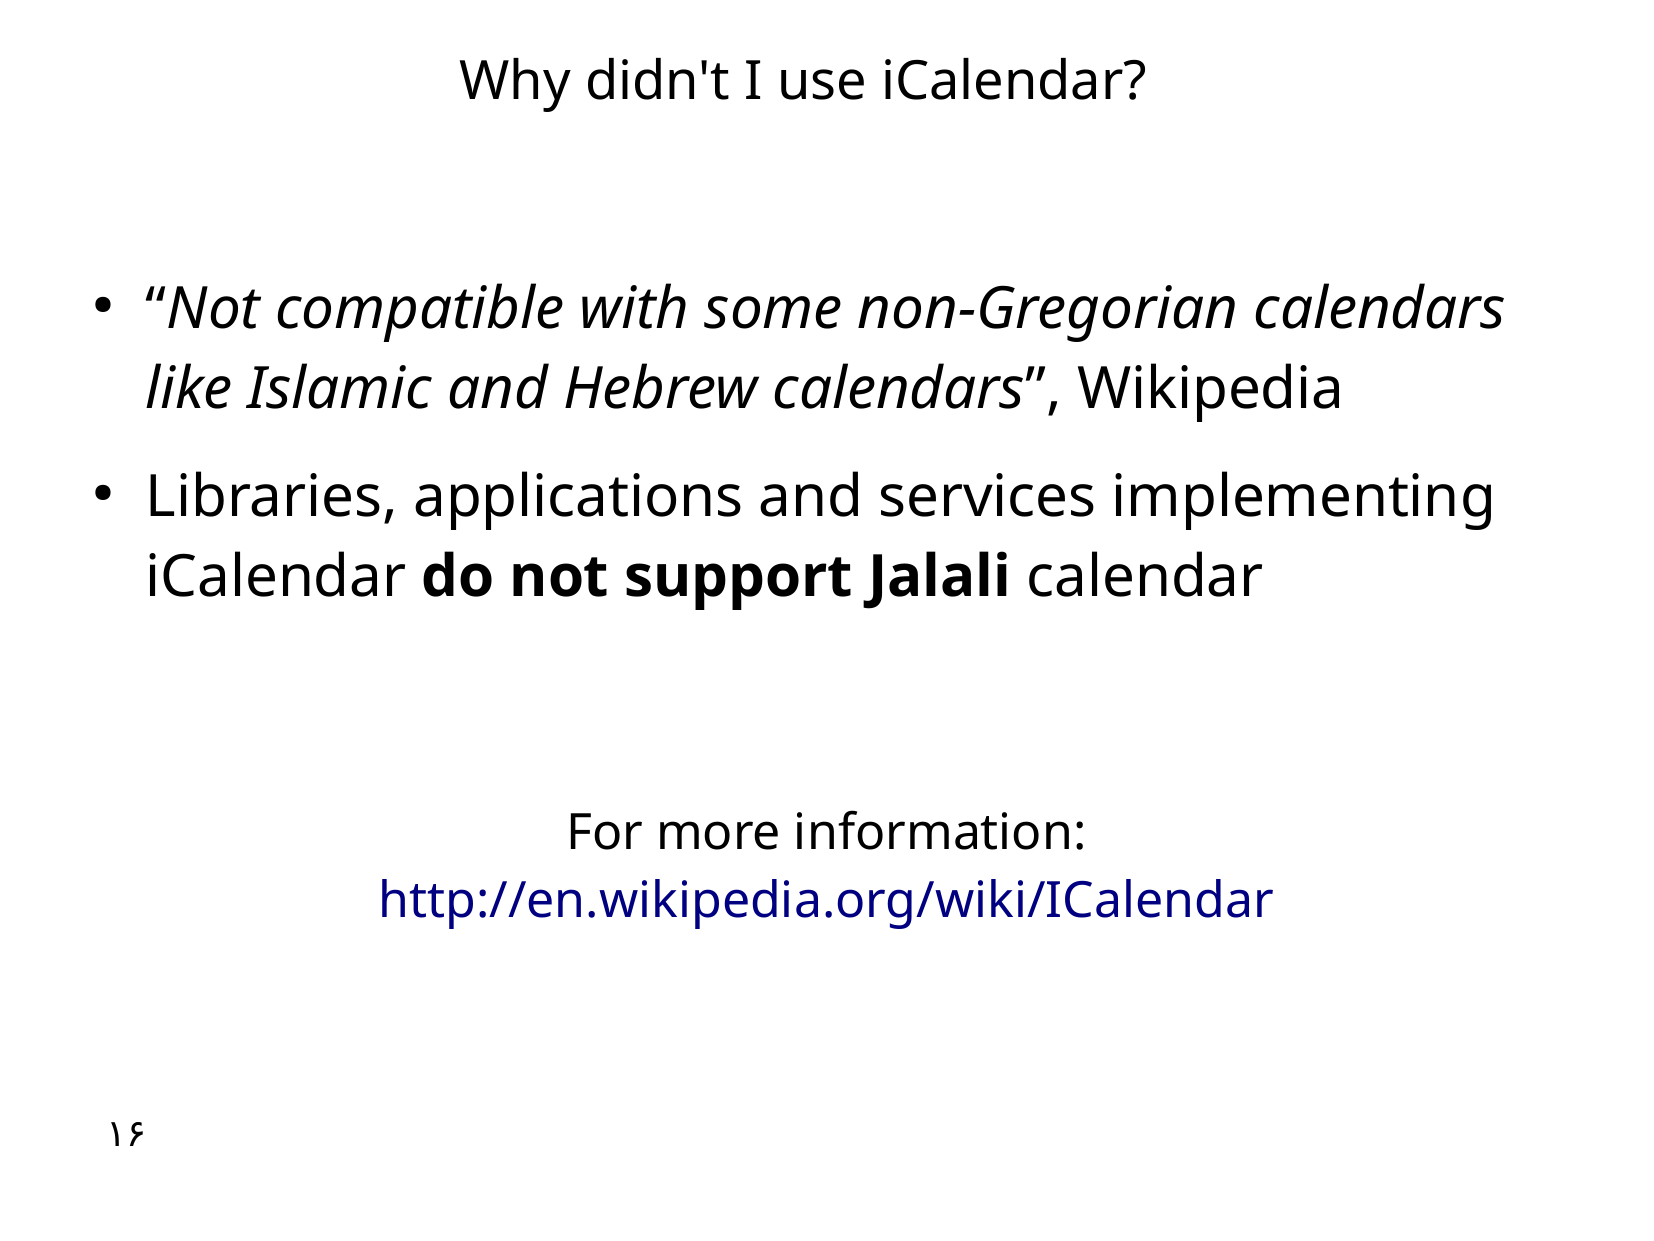

Why didn't I use iCalendar?
# “Not compatible with some non-Gregorian calendars like Islamic and Hebrew calendars”, Wikipedia
Libraries, applications and services implementing iCalendar do not support Jalali calendar
For more information:
http://en.wikipedia.org/wiki/ICalendar
۱۶